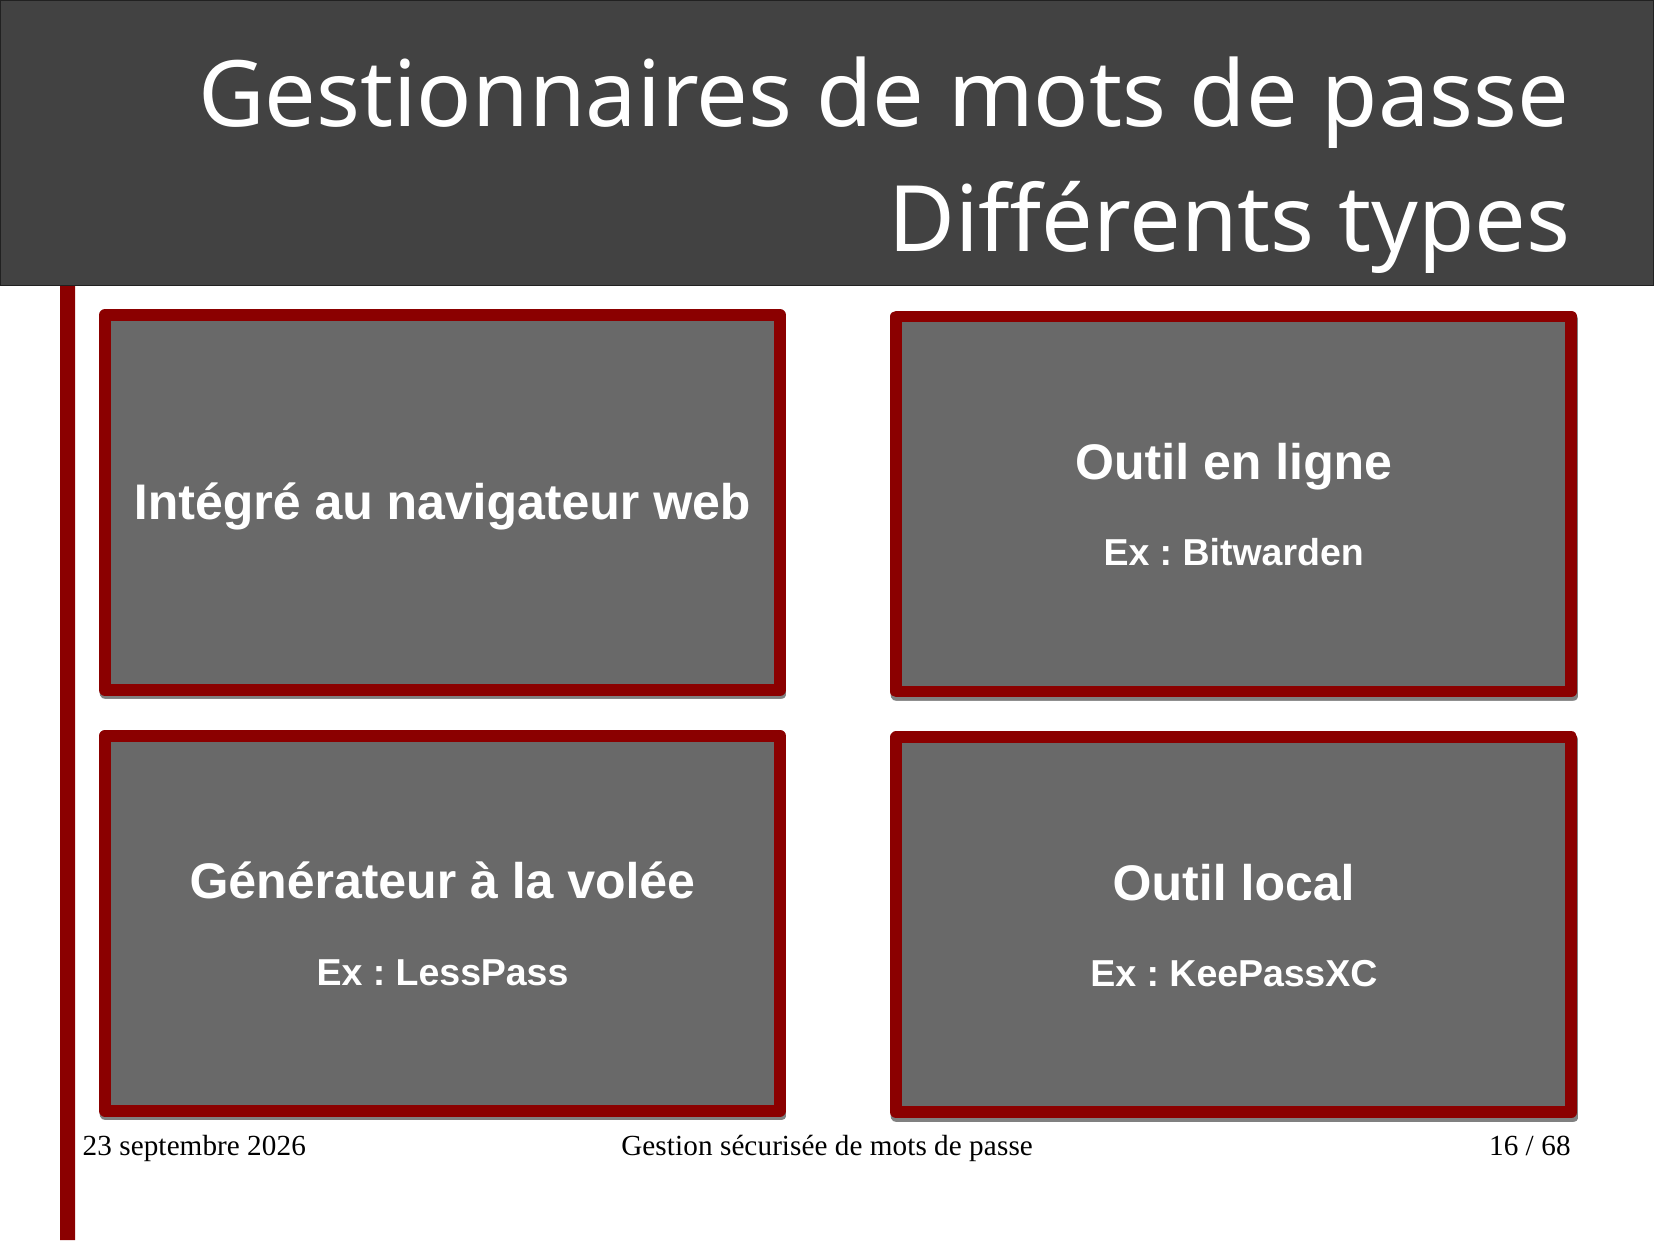

# Gestionnaires de mots de passe Différents types
Intégré au navigateur web
Outil en ligne
Ex : Bitwarden
Générateur à la volée
Ex : LessPass
Outil local
Ex : KeePassXC
Gestion sécurisée de mots de passe
16